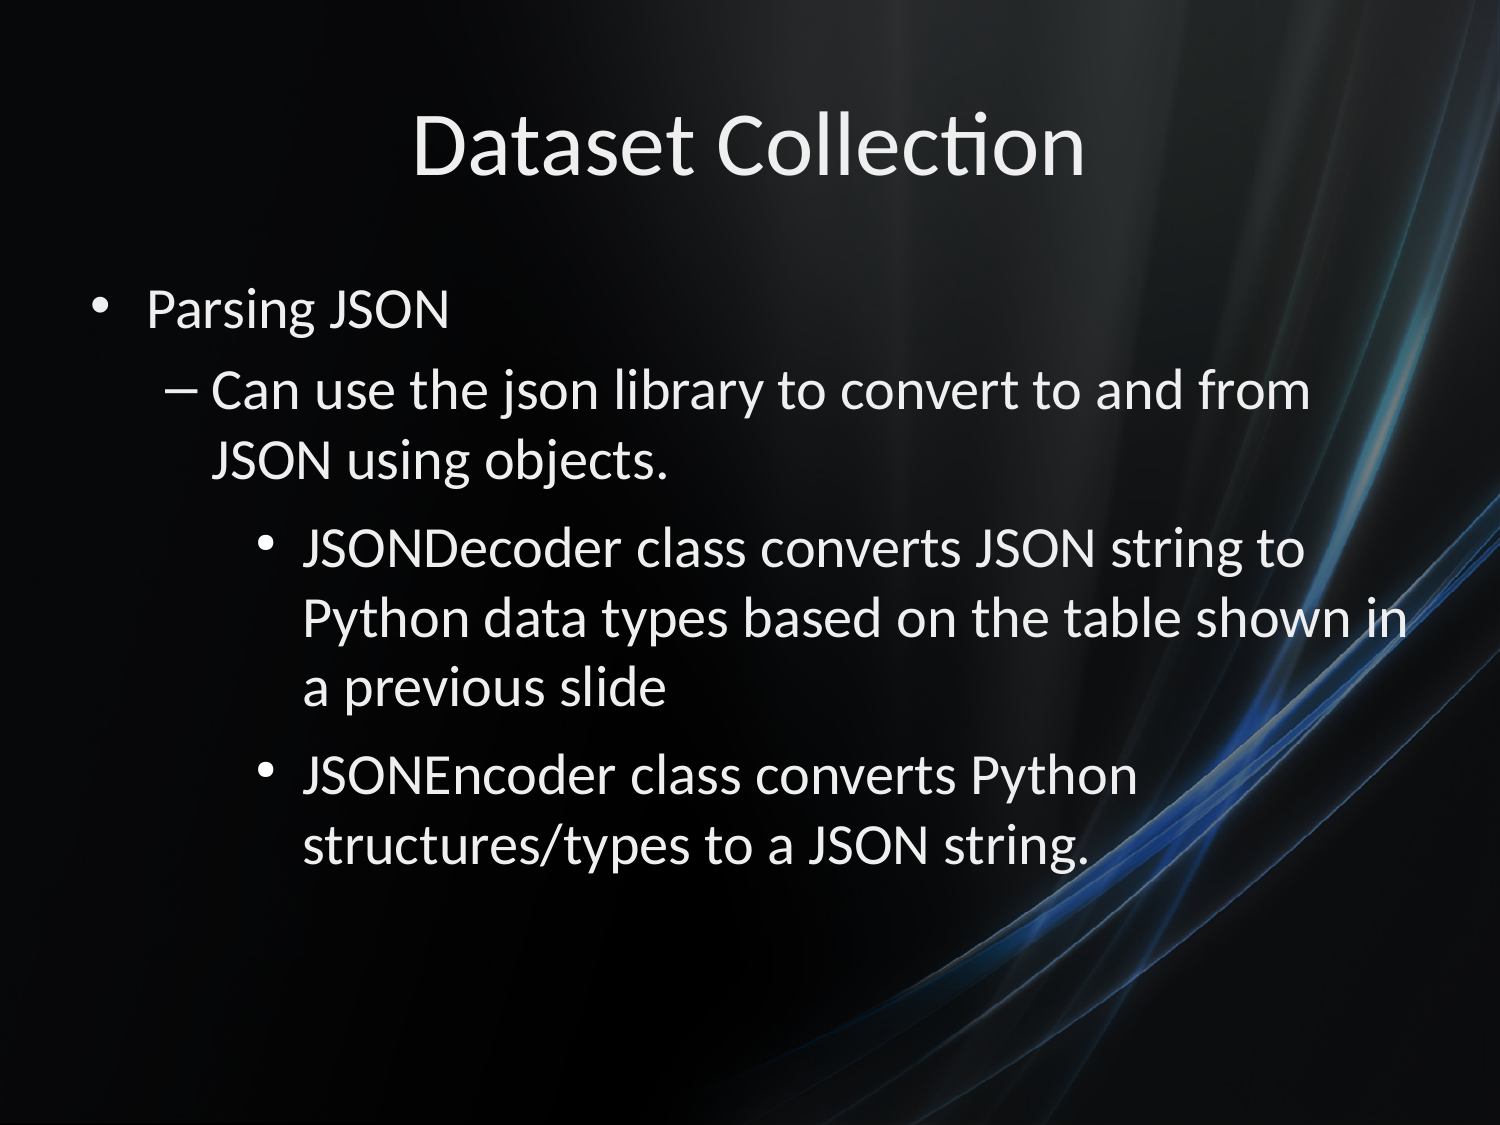

# Dataset Collection
Parsing JSON
Can use the json library to convert to and from JSON using objects.
JSONDecoder class converts JSON string to Python data types based on the table shown in a previous slide
JSONEncoder class converts Python structures/types to a JSON string.